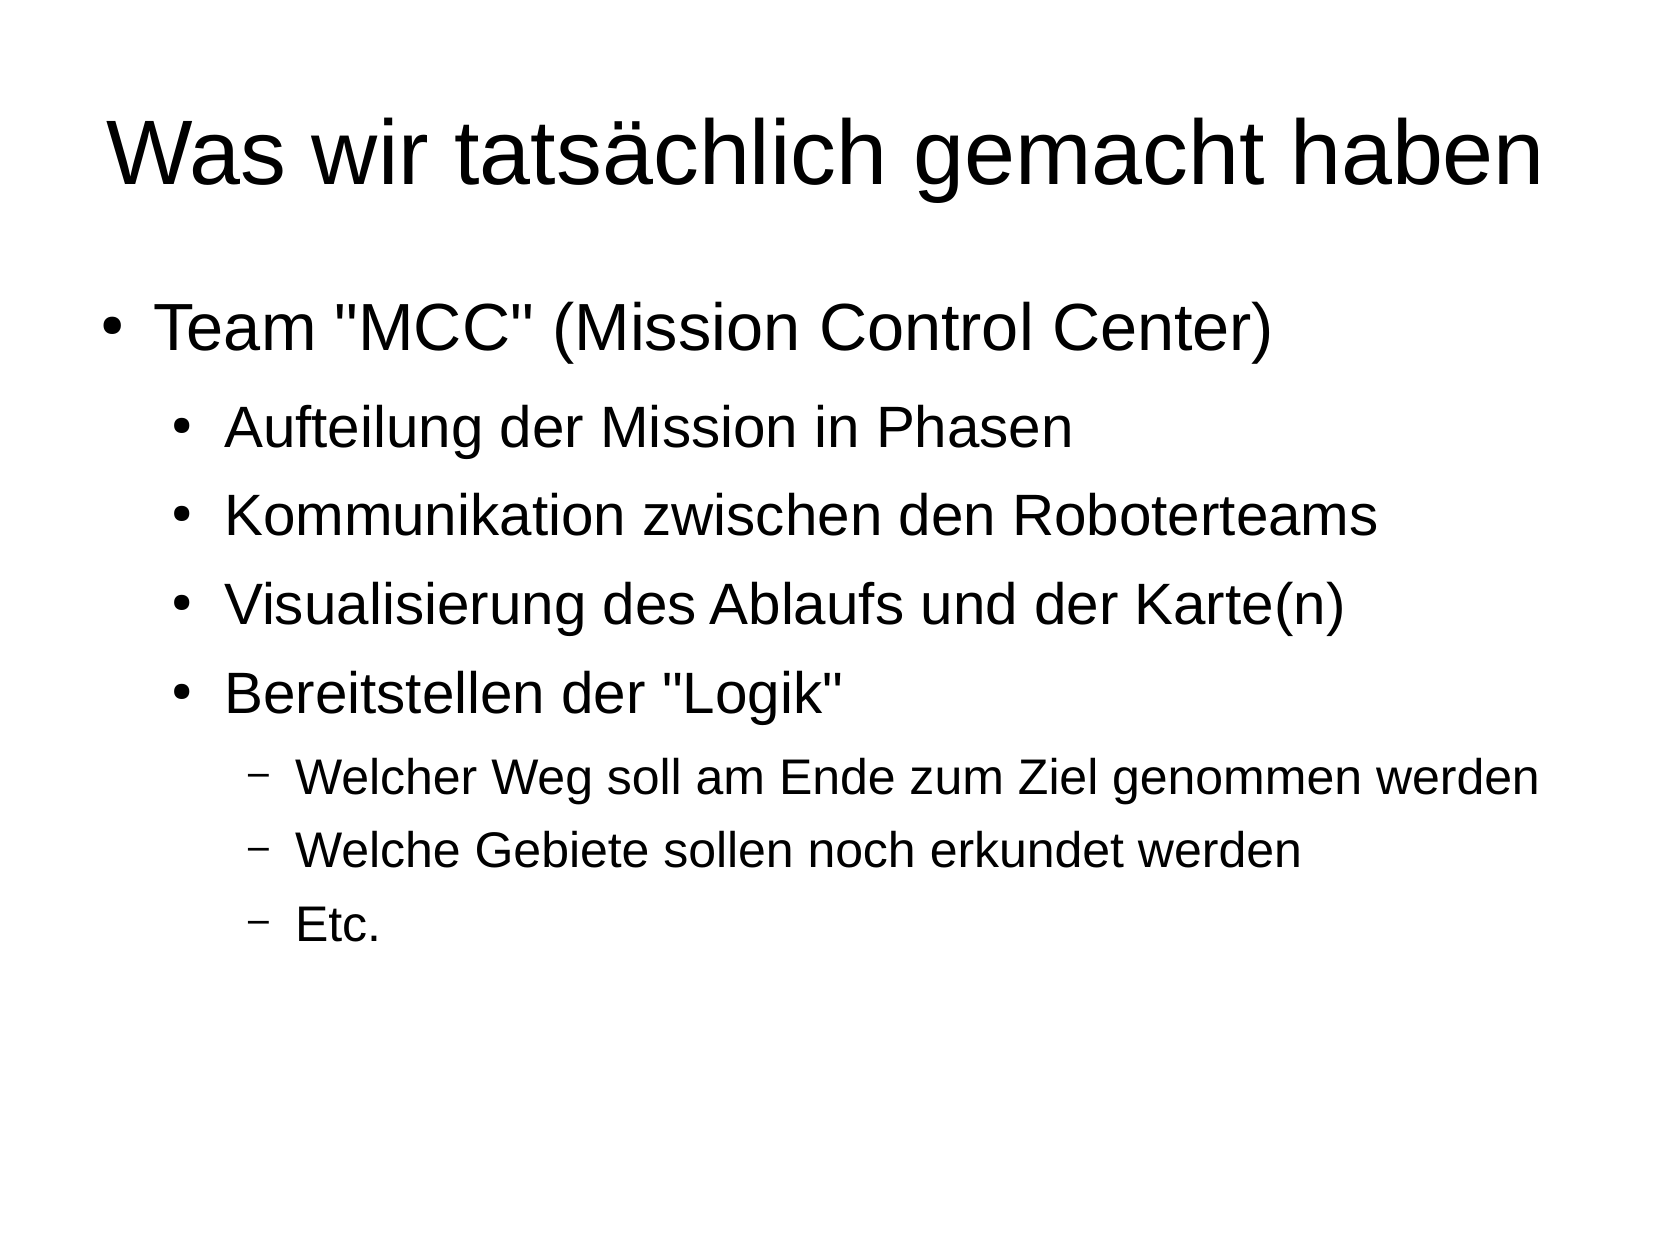

# Was wir tatsächlich gemacht haben
Team "MCC" (Mission Control Center)
Aufteilung der Mission in Phasen
Kommunikation zwischen den Roboterteams
Visualisierung des Ablaufs und der Karte(n)
Bereitstellen der "Logik"
Welcher Weg soll am Ende zum Ziel genommen werden
Welche Gebiete sollen noch erkundet werden
Etc.